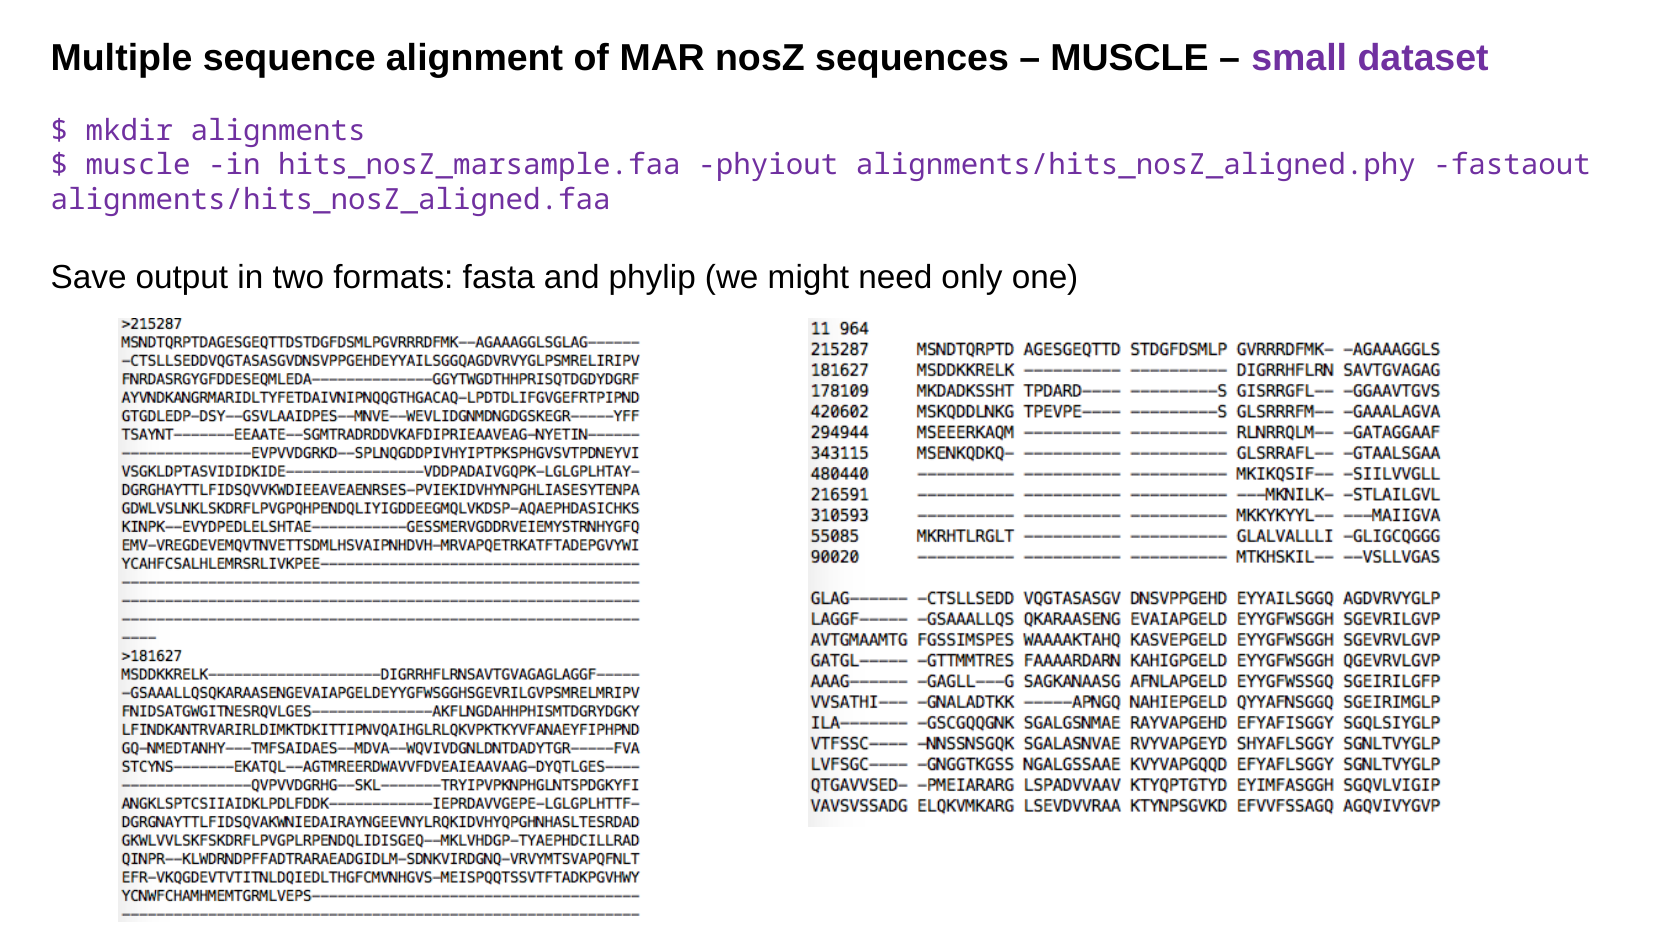

Multiple sequence alignment of MAR nosZ sequences – MUSCLE – small dataset
$ mkdir alignments
$ muscle -in hits_nosZ_marsample.faa -phyiout alignments/hits_nosZ_aligned.phy -fastaout alignments/hits_nosZ_aligned.faa
Save output in two formats: fasta and phylip (we might need only one)